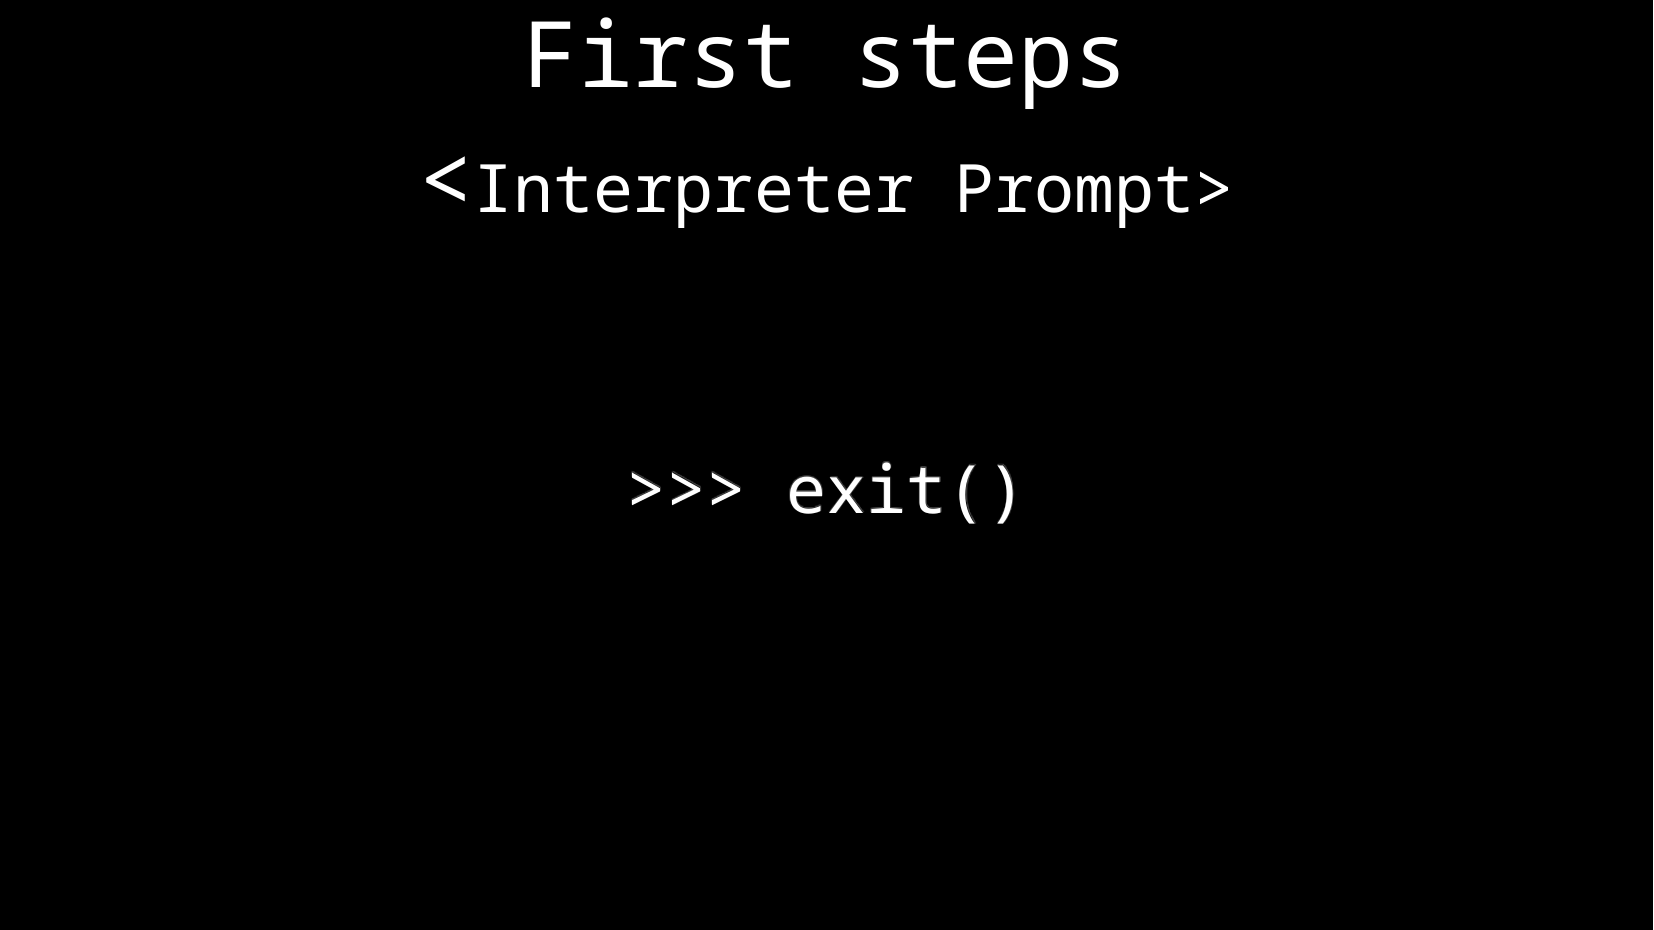

First steps
<Interpreter Prompt>
# >>> exit()